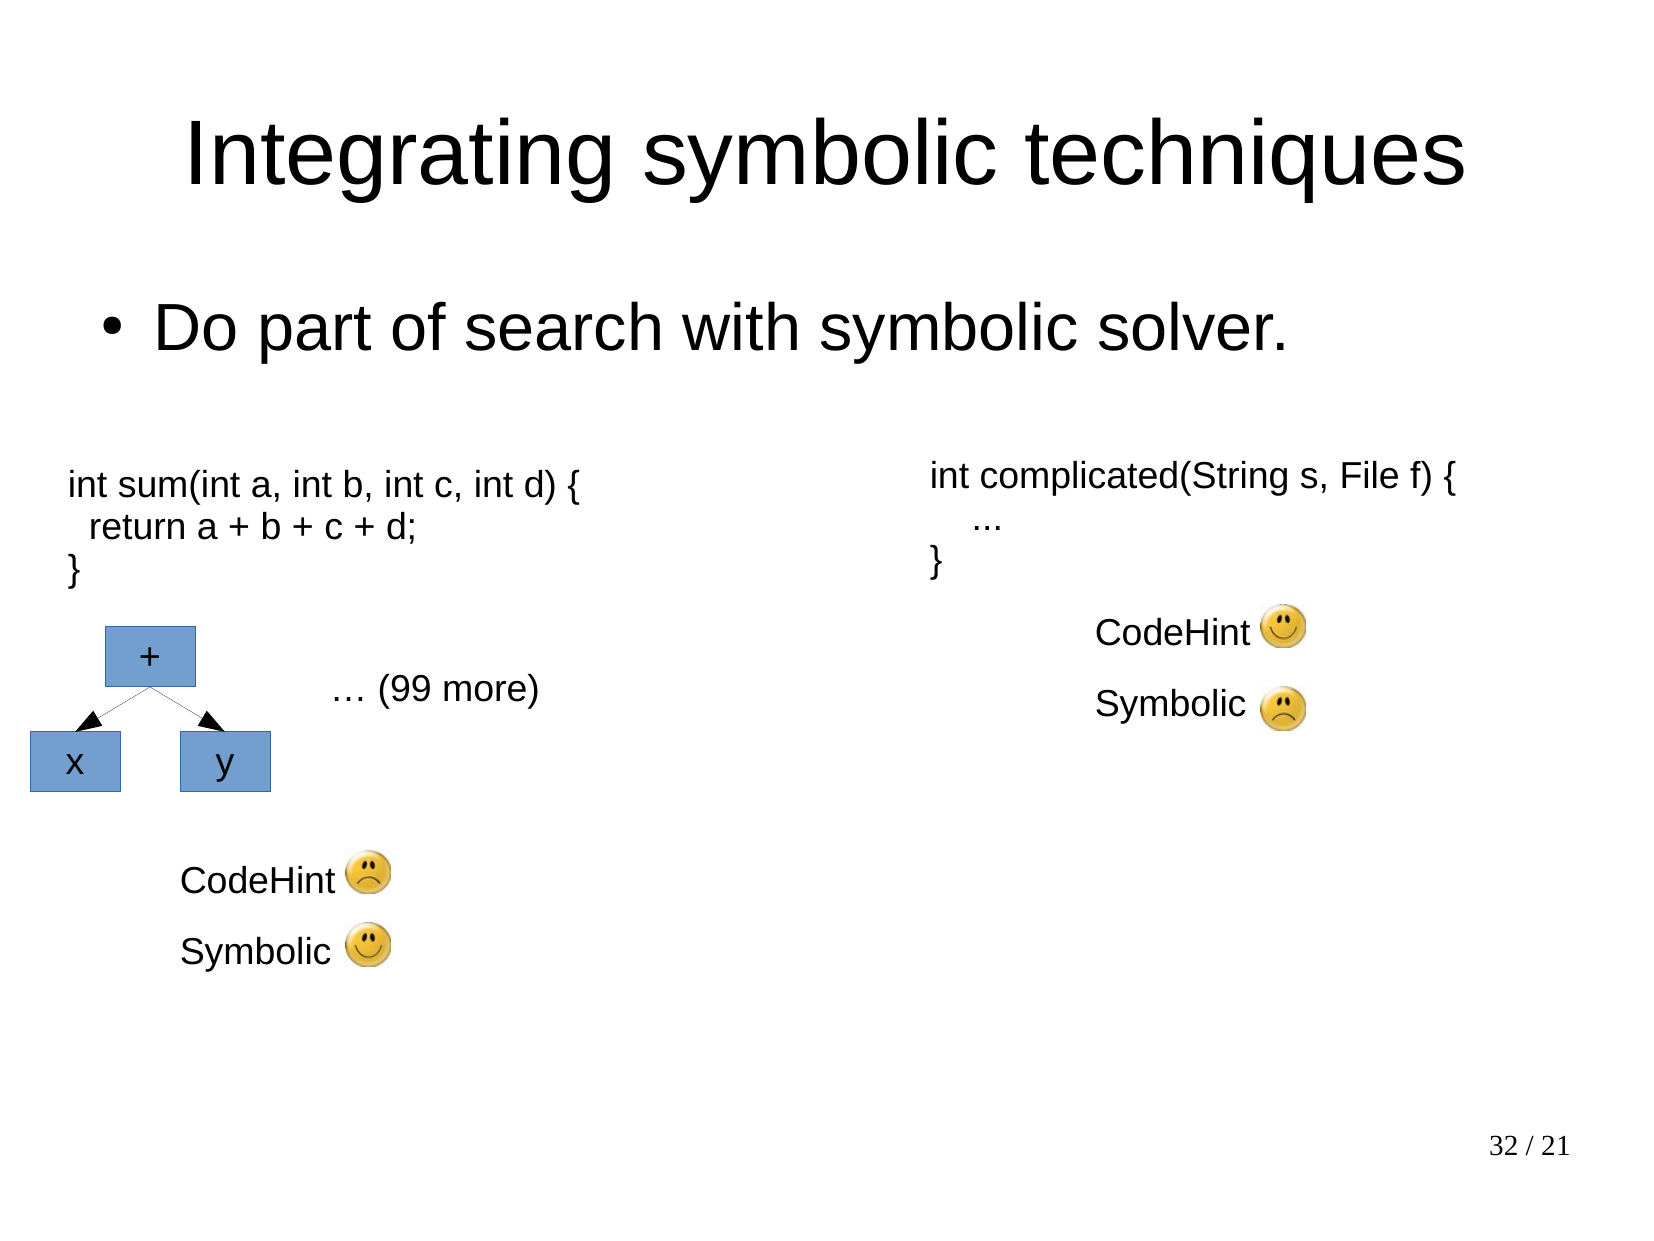

# Integrating symbolic techniques
Do part of search with symbolic solver.
int complicated(String s, File f) {
 ...
}
int sum(int a, int b, int c, int d) {
 return a + b + c + d;
}
CodeHint
+
x
y
… (99 more)
Symbolic
CodeHint
Symbolic
32